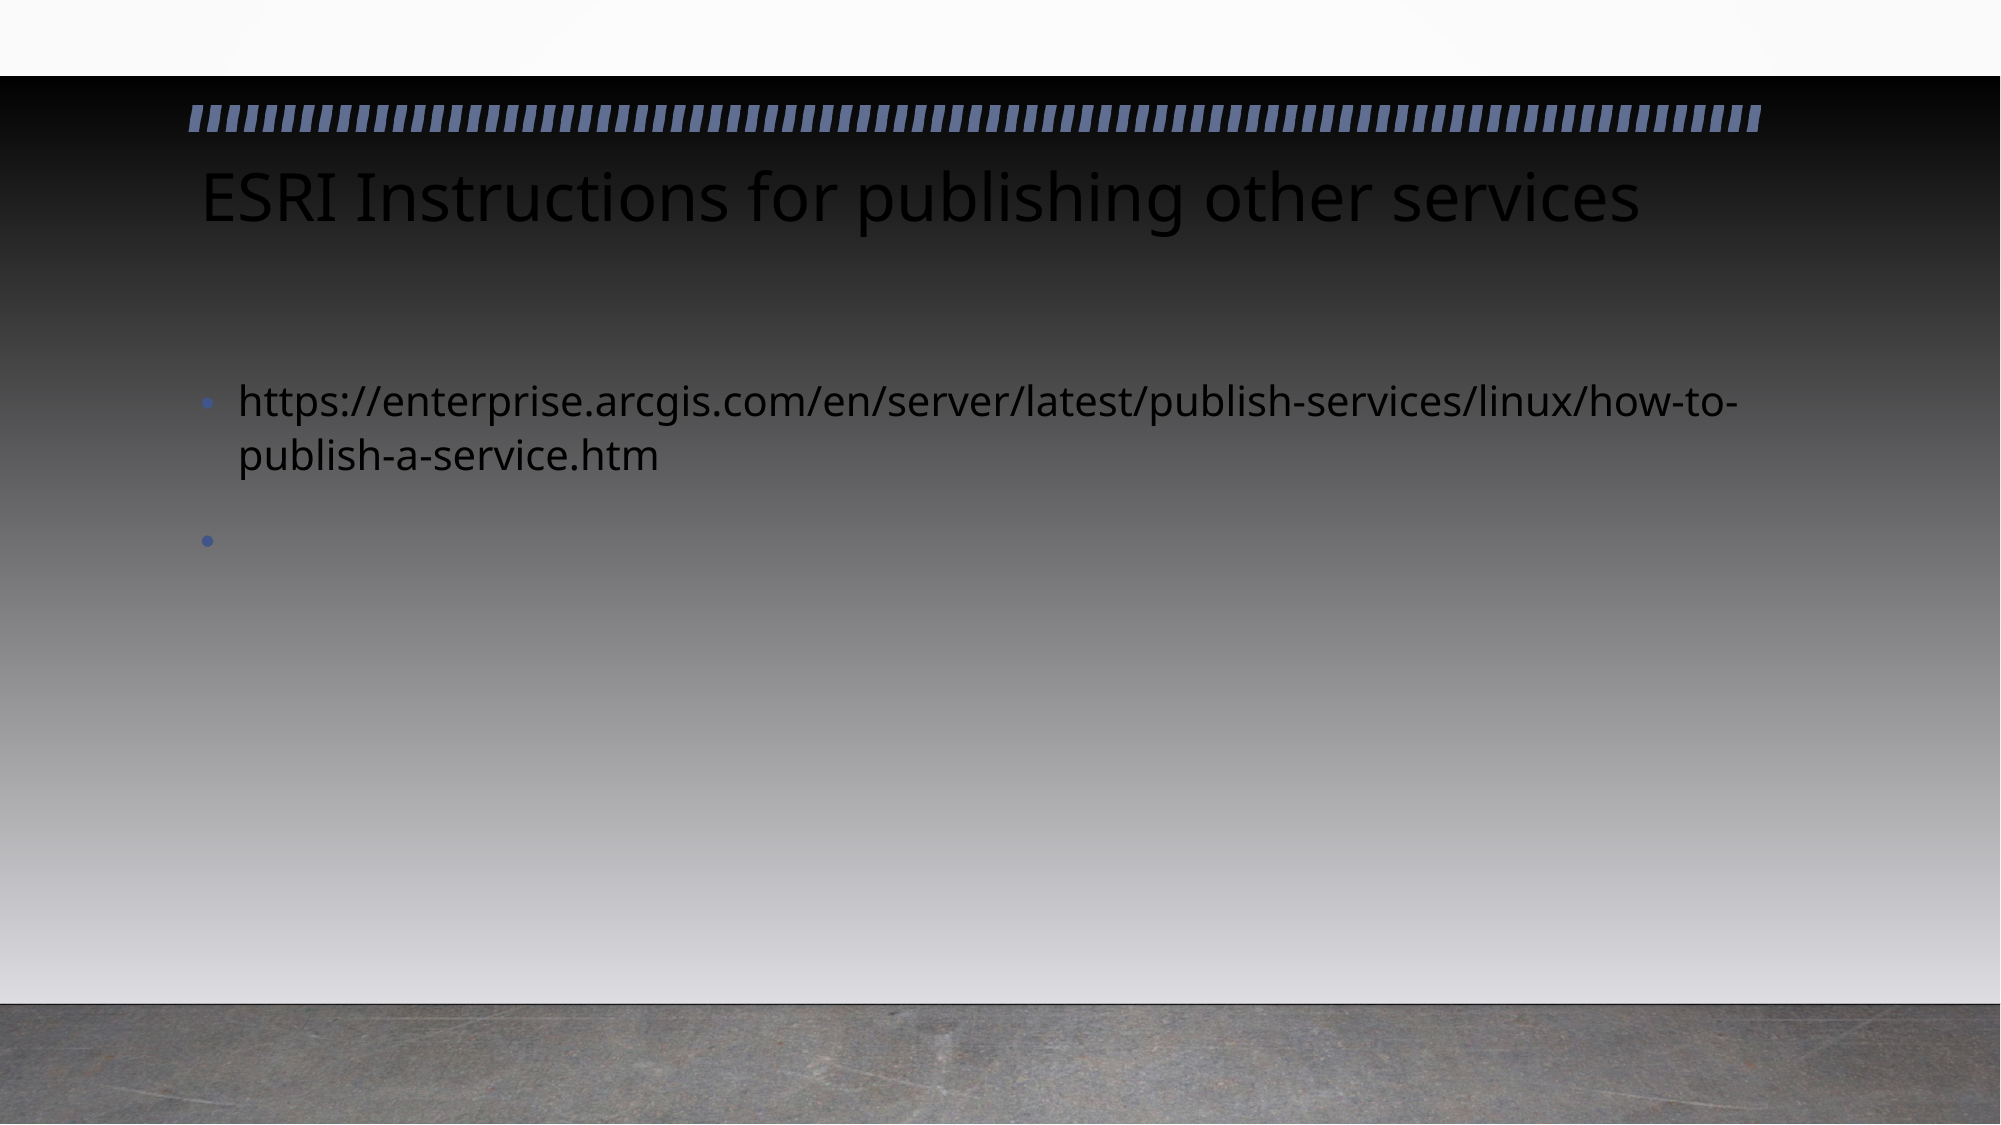

# ESRI Instructions for publishing other services
https://enterprise.arcgis.com/en/server/latest/publish-services/linux/how-to-publish-a-service.htm